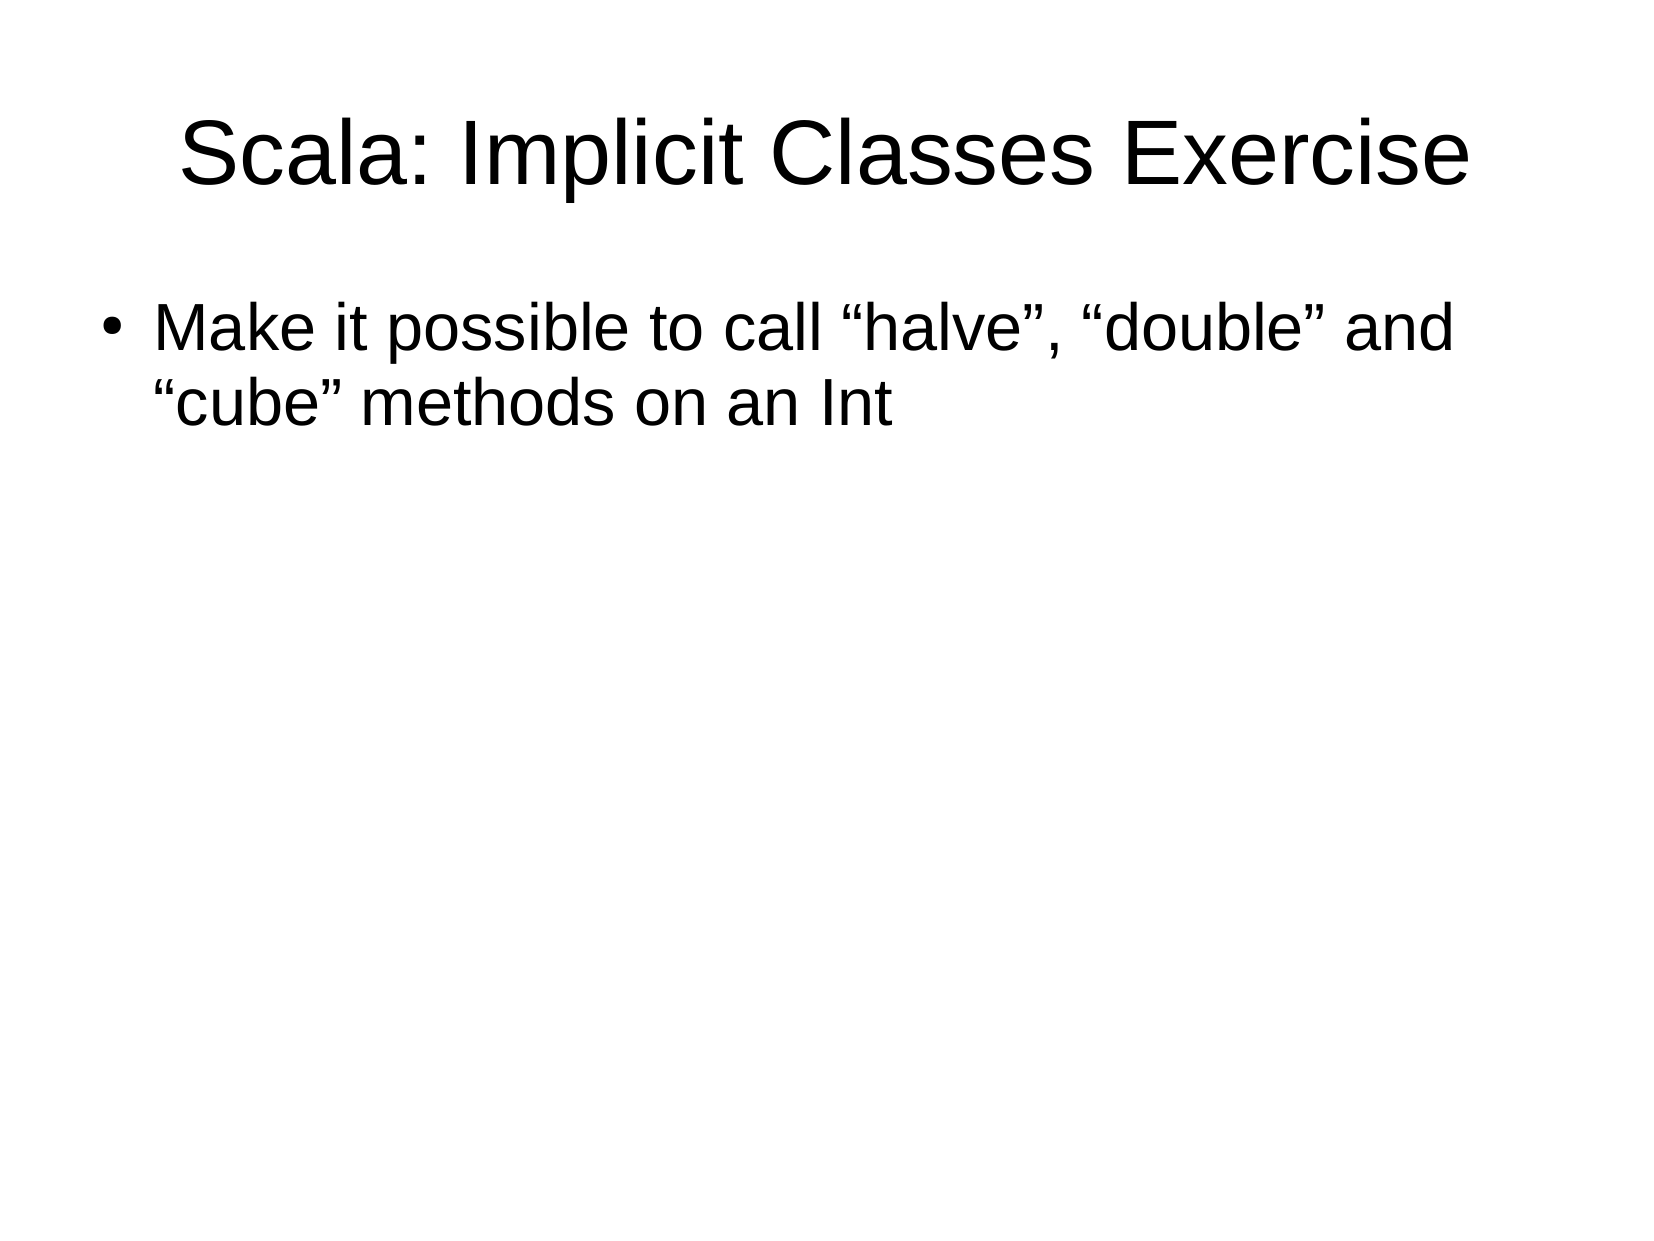

# Scala: Implicit Classes Exercise
Make it possible to call “halve”, “double” and “cube” methods on an Int